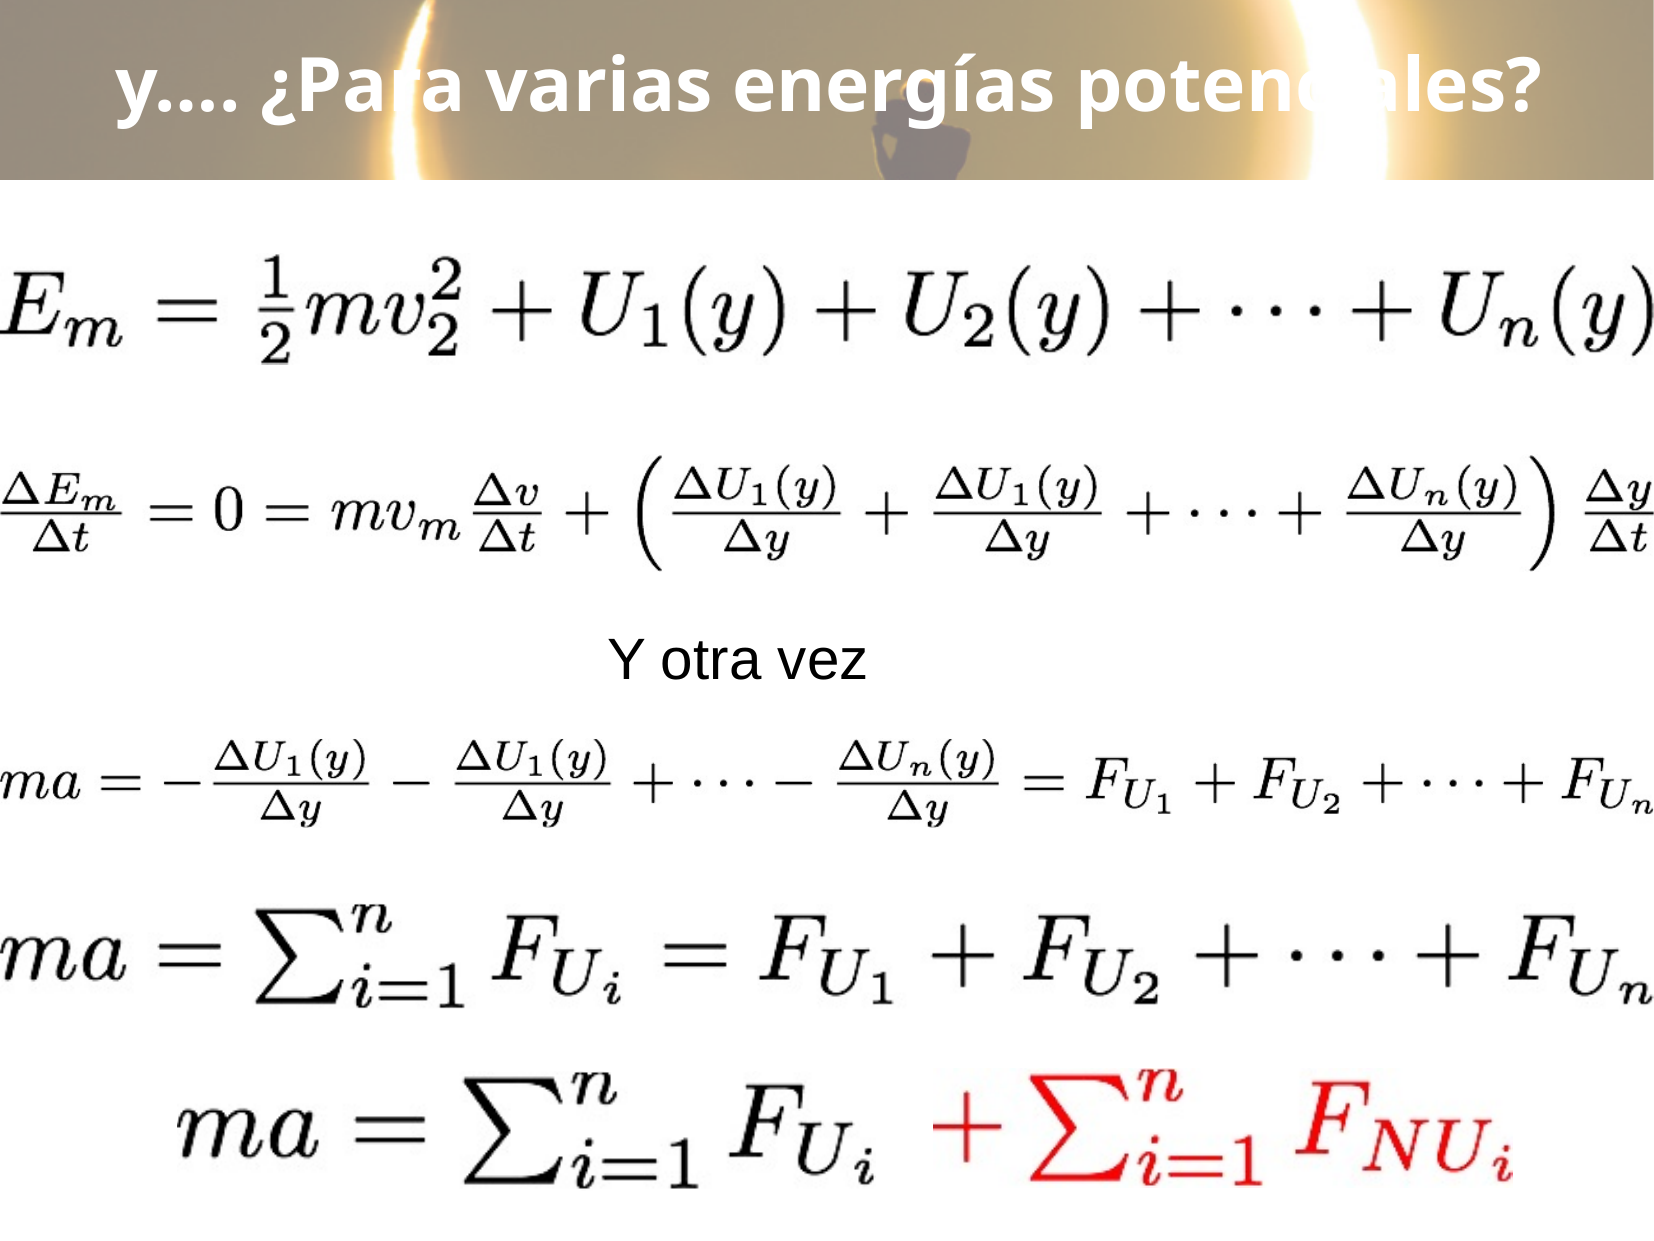

# y…. ¿Para varias energías potenciales?
Y otra vez